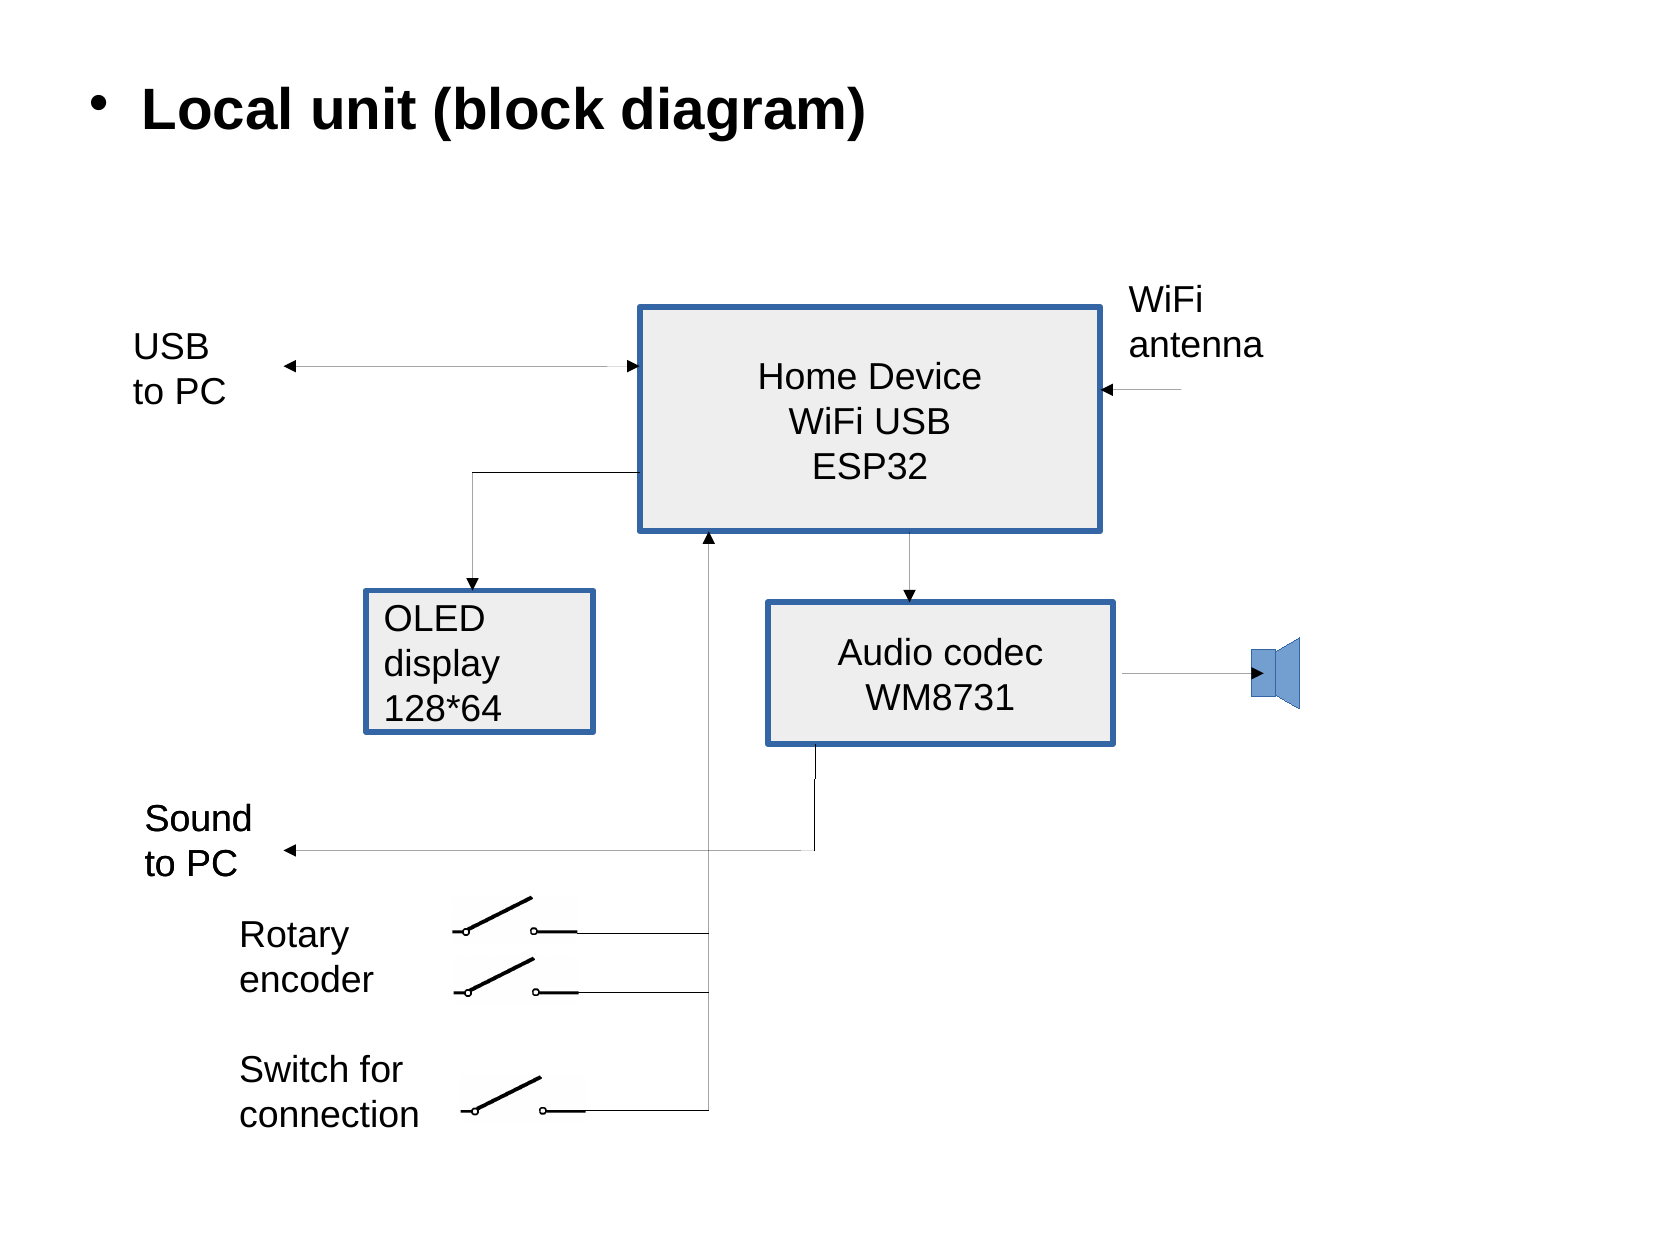

Local unit (block diagram)
WiFi
antenna
Home Device
WiFi USB
ESP32
USB
to PC
OLED
display
128*64
Audio codec
WM8731
Sound
to PC
Sound
to PC
Rotary encoder
Switch for connection